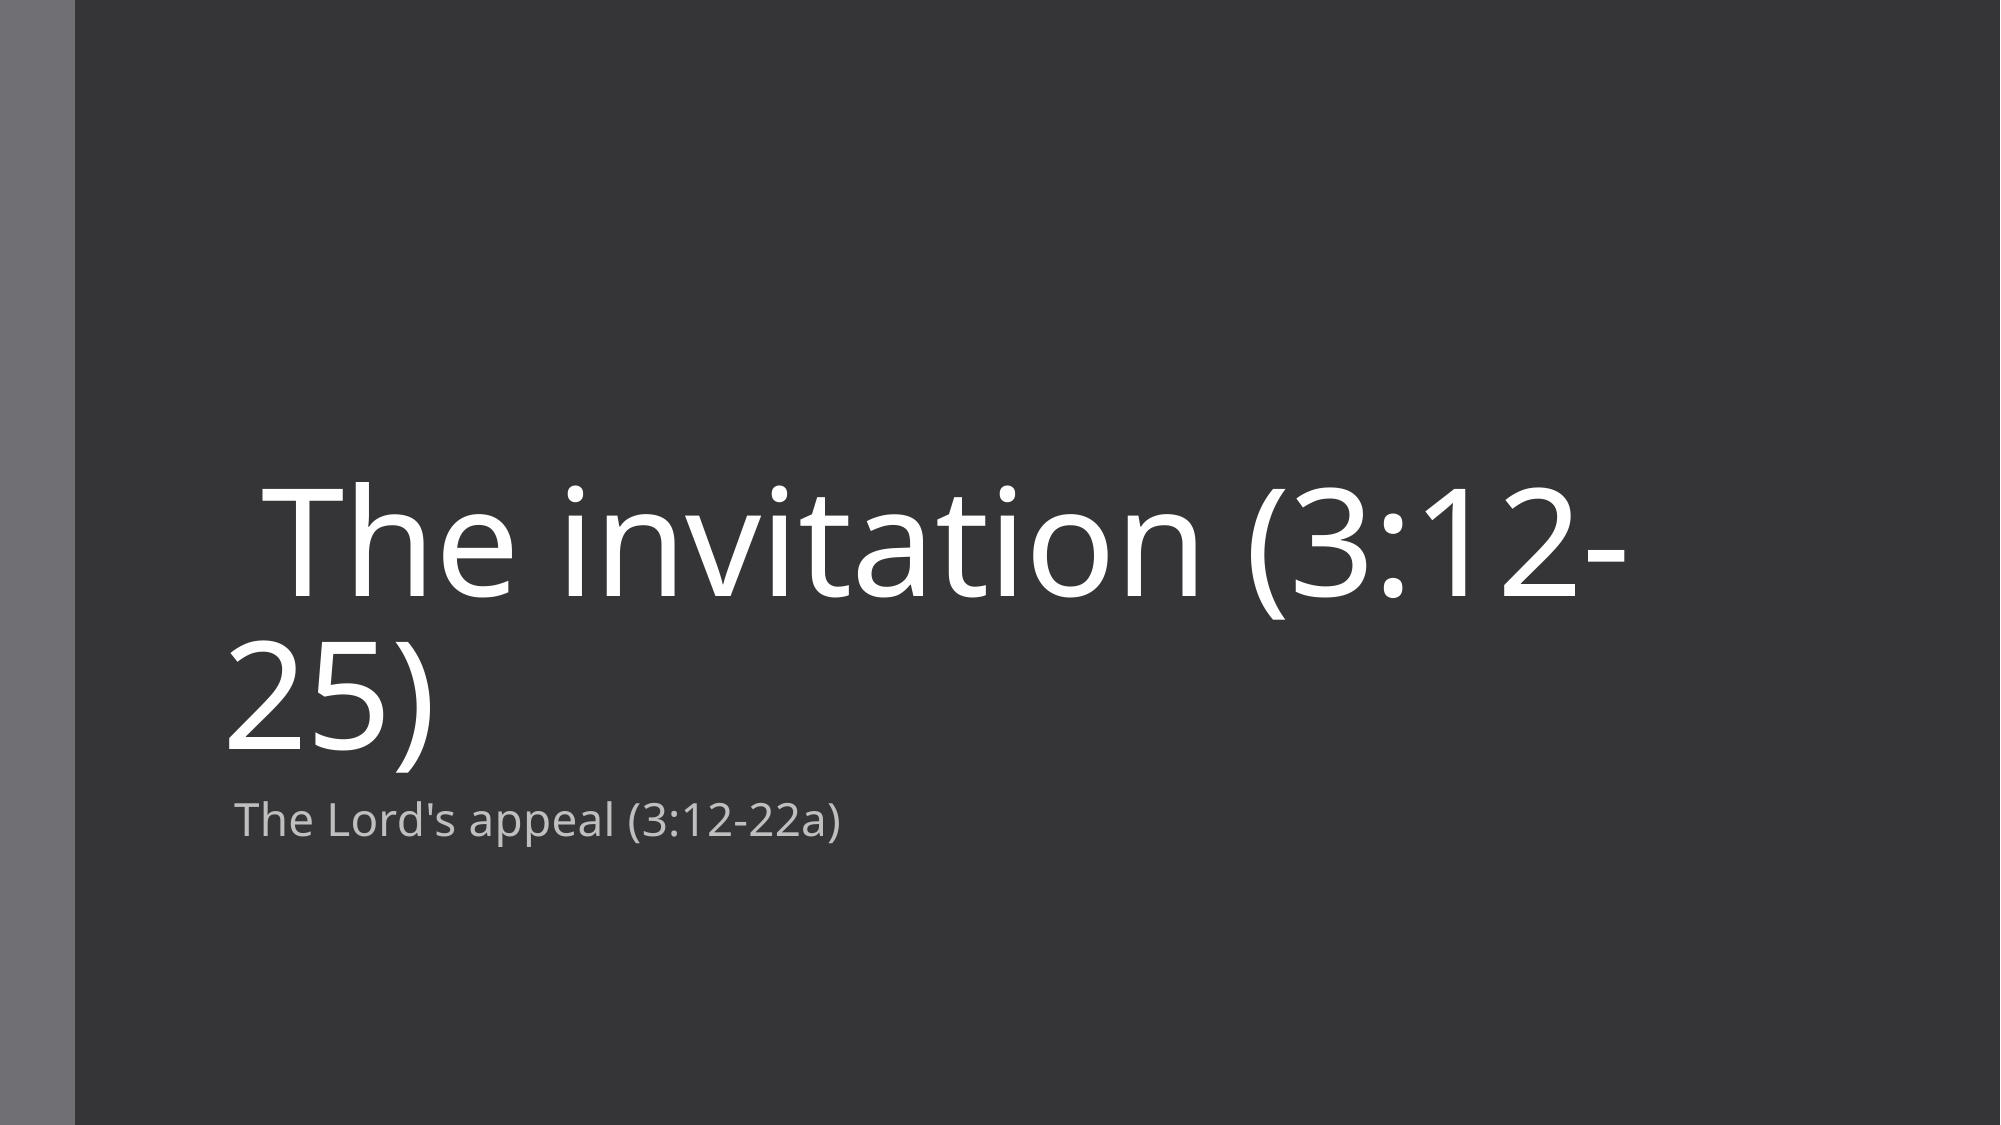

# The invitation (3:12-25)
 The Lord's appeal (3:12-22a)